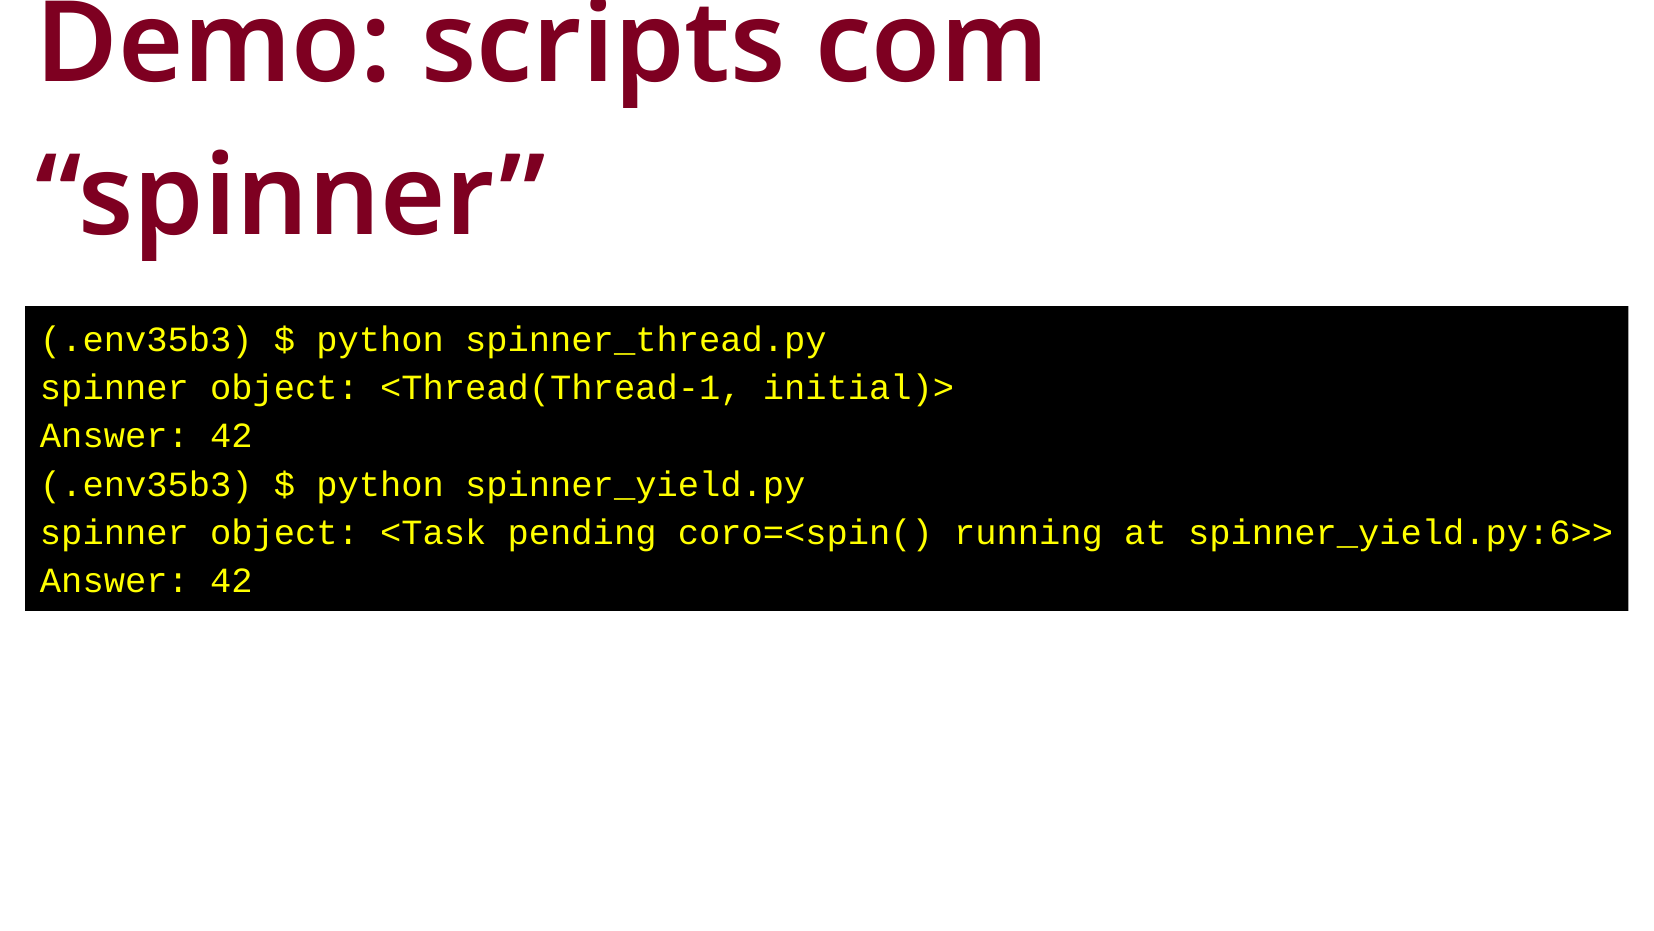

# Demo: scripts com “spinner”
(.env35b3) $ python spinner_thread.py
spinner object: <Thread(Thread-1, initial)>
Answer: 42
(.env35b3) $ python spinner_yield.py
spinner object: <Task pending coro=<spin() running at spinner_yield.py:6>>
Answer: 42